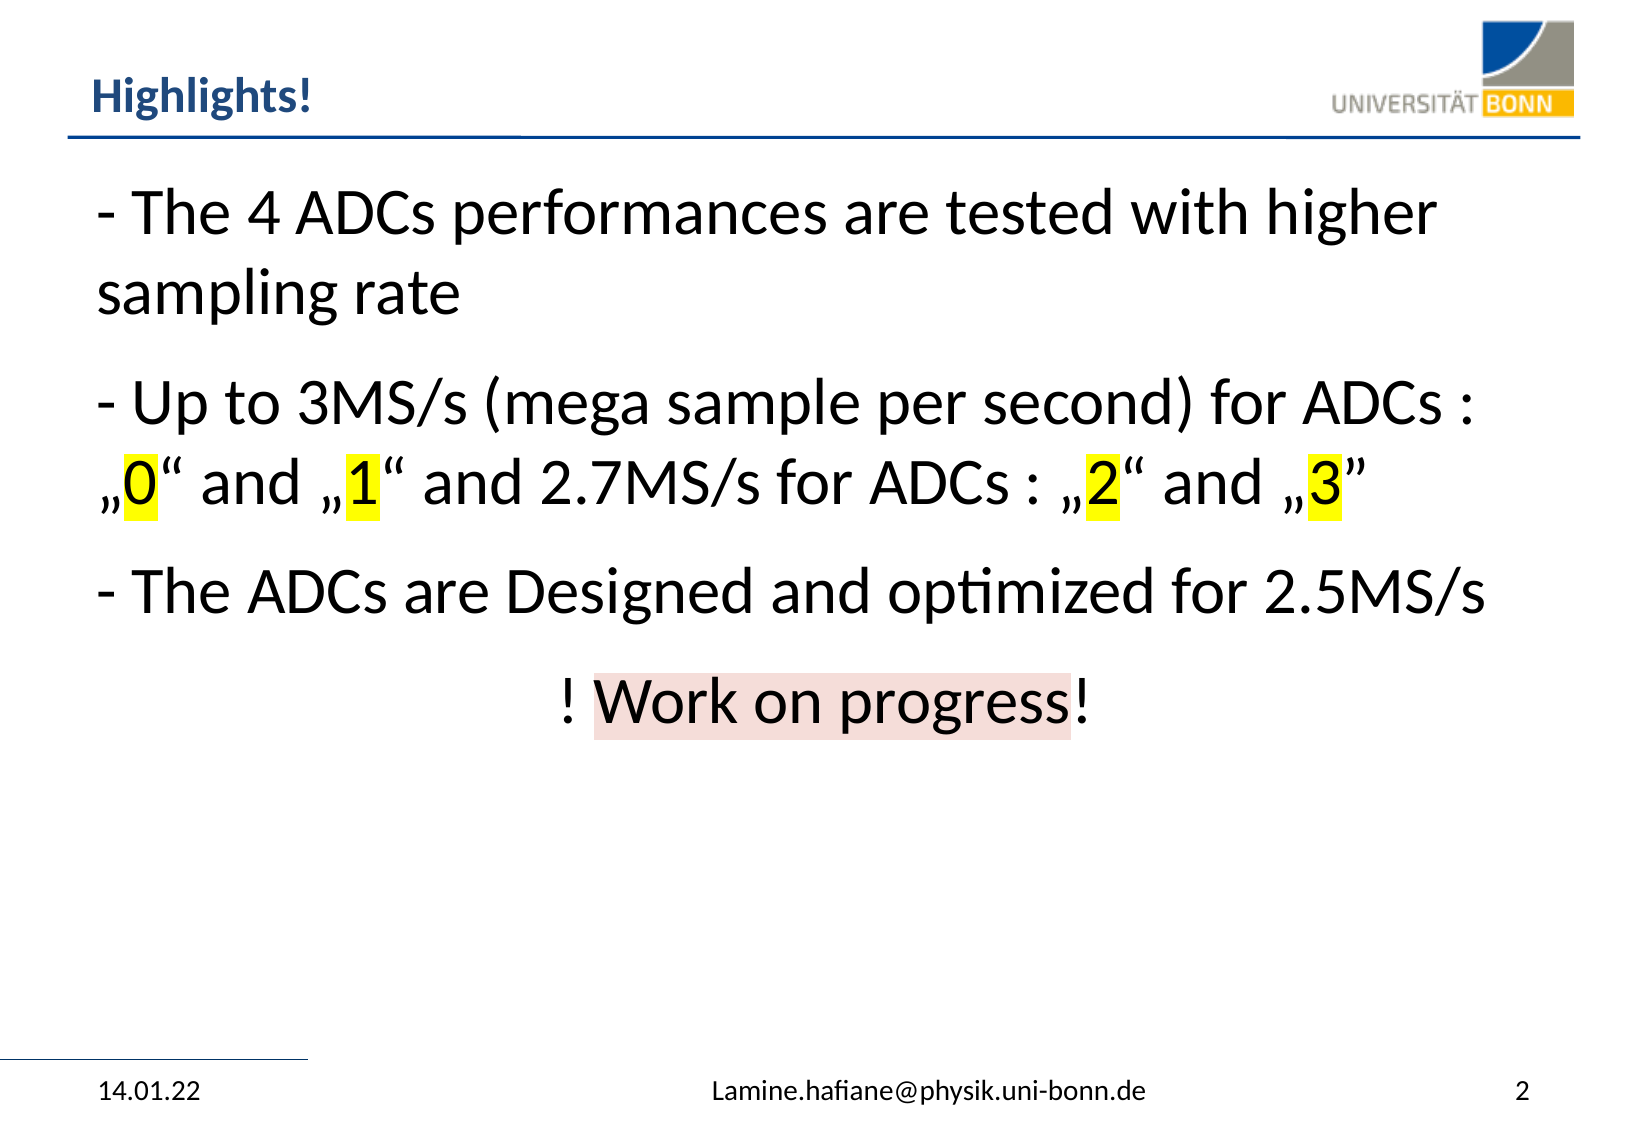

Highlights!
# - The 4 ADCs performances are tested with higher sampling rate
- Up to 3MS/s (mega sample per second) for ADCs : „0“ and „1“ and 2.7MS/s for ADCs : „2“ and „3”
- The ADCs are Designed and optimized for 2.5MS/s
! Work on progress!
14.01.22
Lamine.hafiane@physik.uni-bonn.de